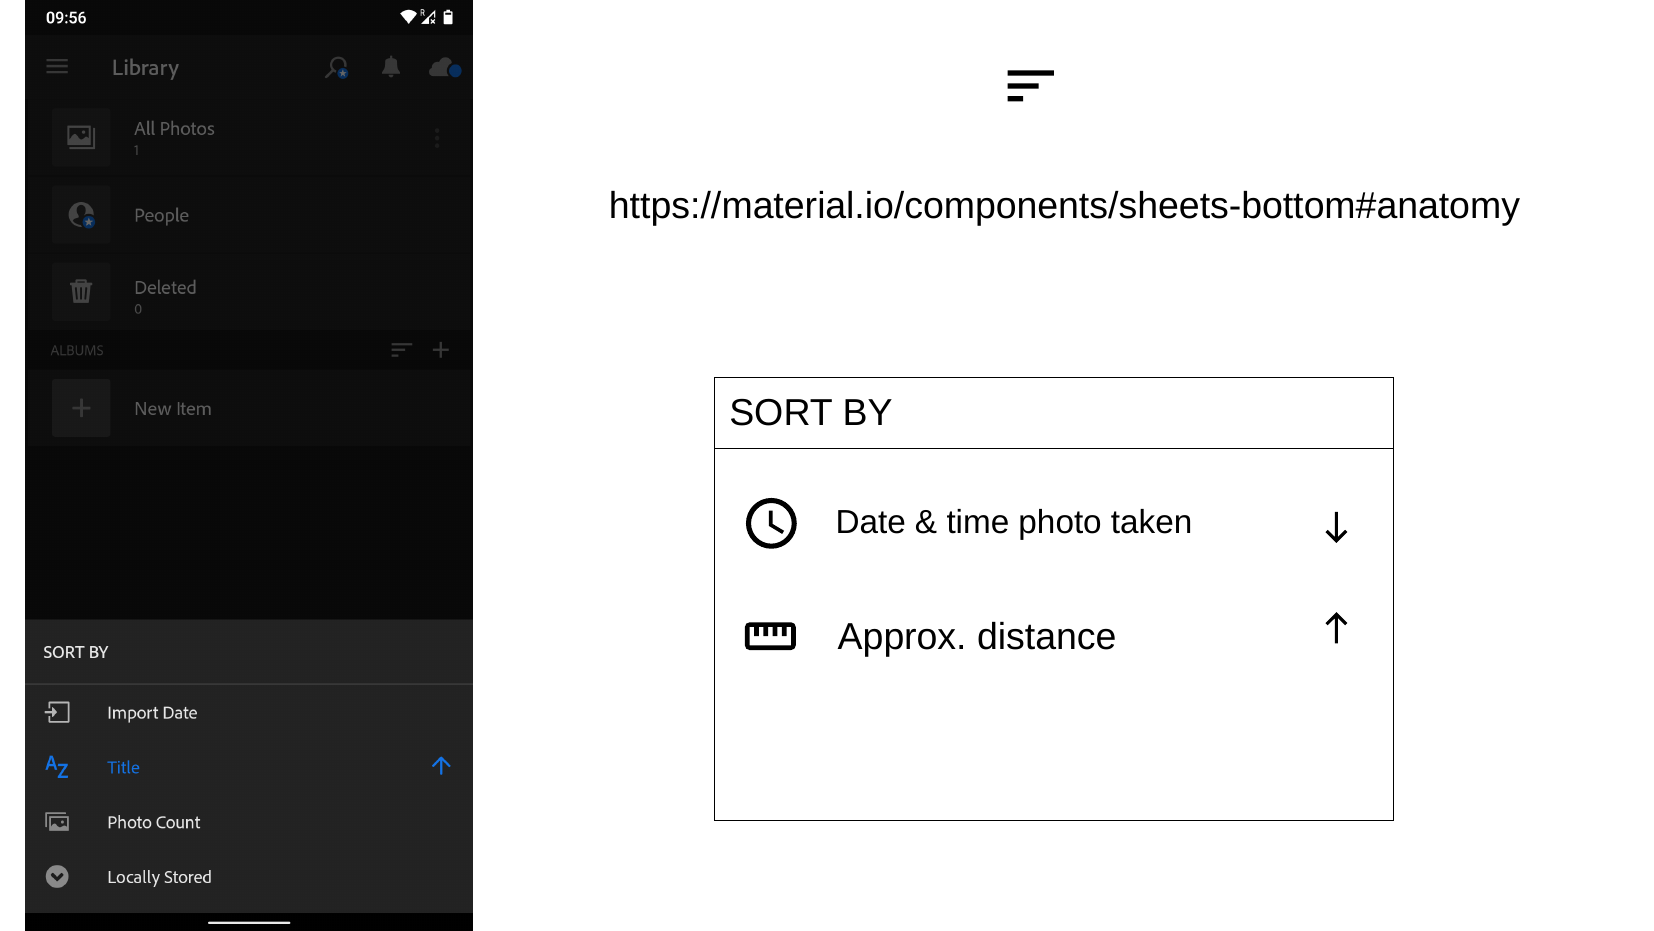

https://material.io/components/sheets-bottom#anatomy
SORT BY
Date & time photo taken
Approx. distance